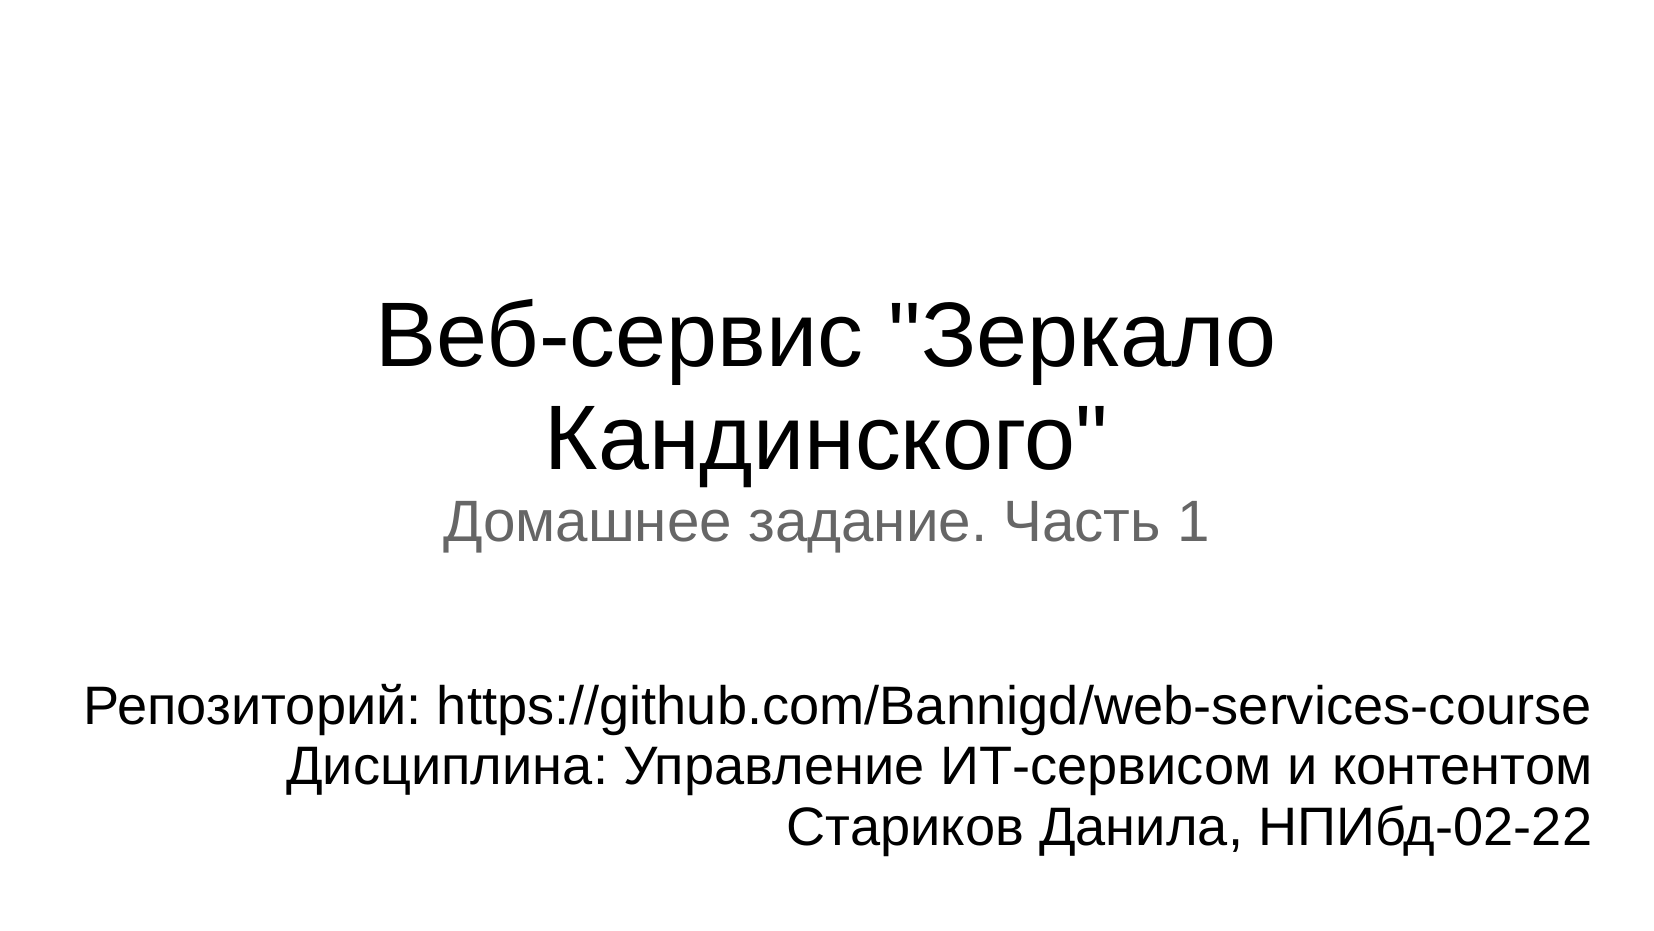

Веб-сервис "Зеркало Кандинского"
Домашнее задание. Часть 1
# Репозиторий: https://github.com/Bannigd/web-services-course
Дисциплина: Управление ИТ-сервисом и контентом
Стариков Данила, НПИбд-02-22